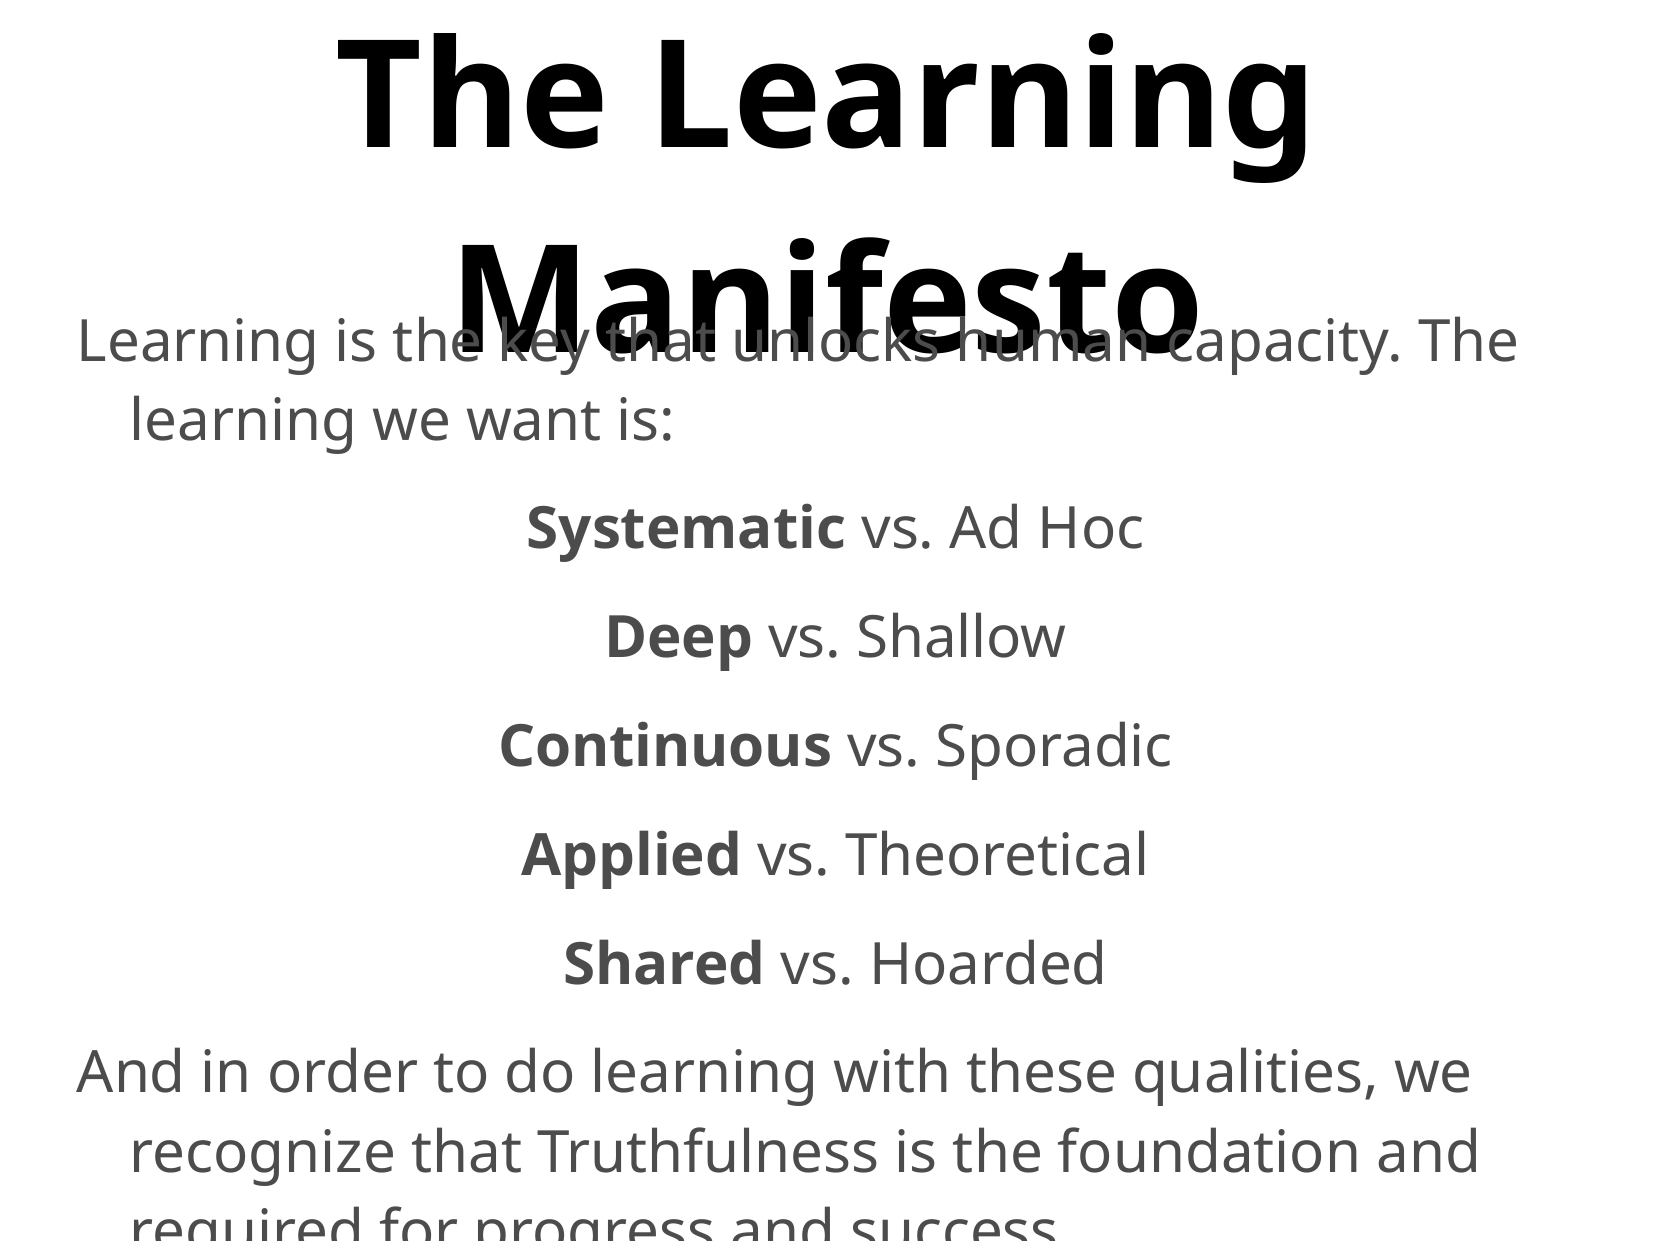

# The Learning Manifesto
Learning is the key that unlocks human capacity. The learning we want is:
Systematic vs. Ad Hoc
Deep vs. Shallow
Continuous vs. Sporadic
Applied vs. Theoretical
Shared vs. Hoarded
And in order to do learning with these qualities, we recognize that Truthfulness is the foundation and required for progress and success.